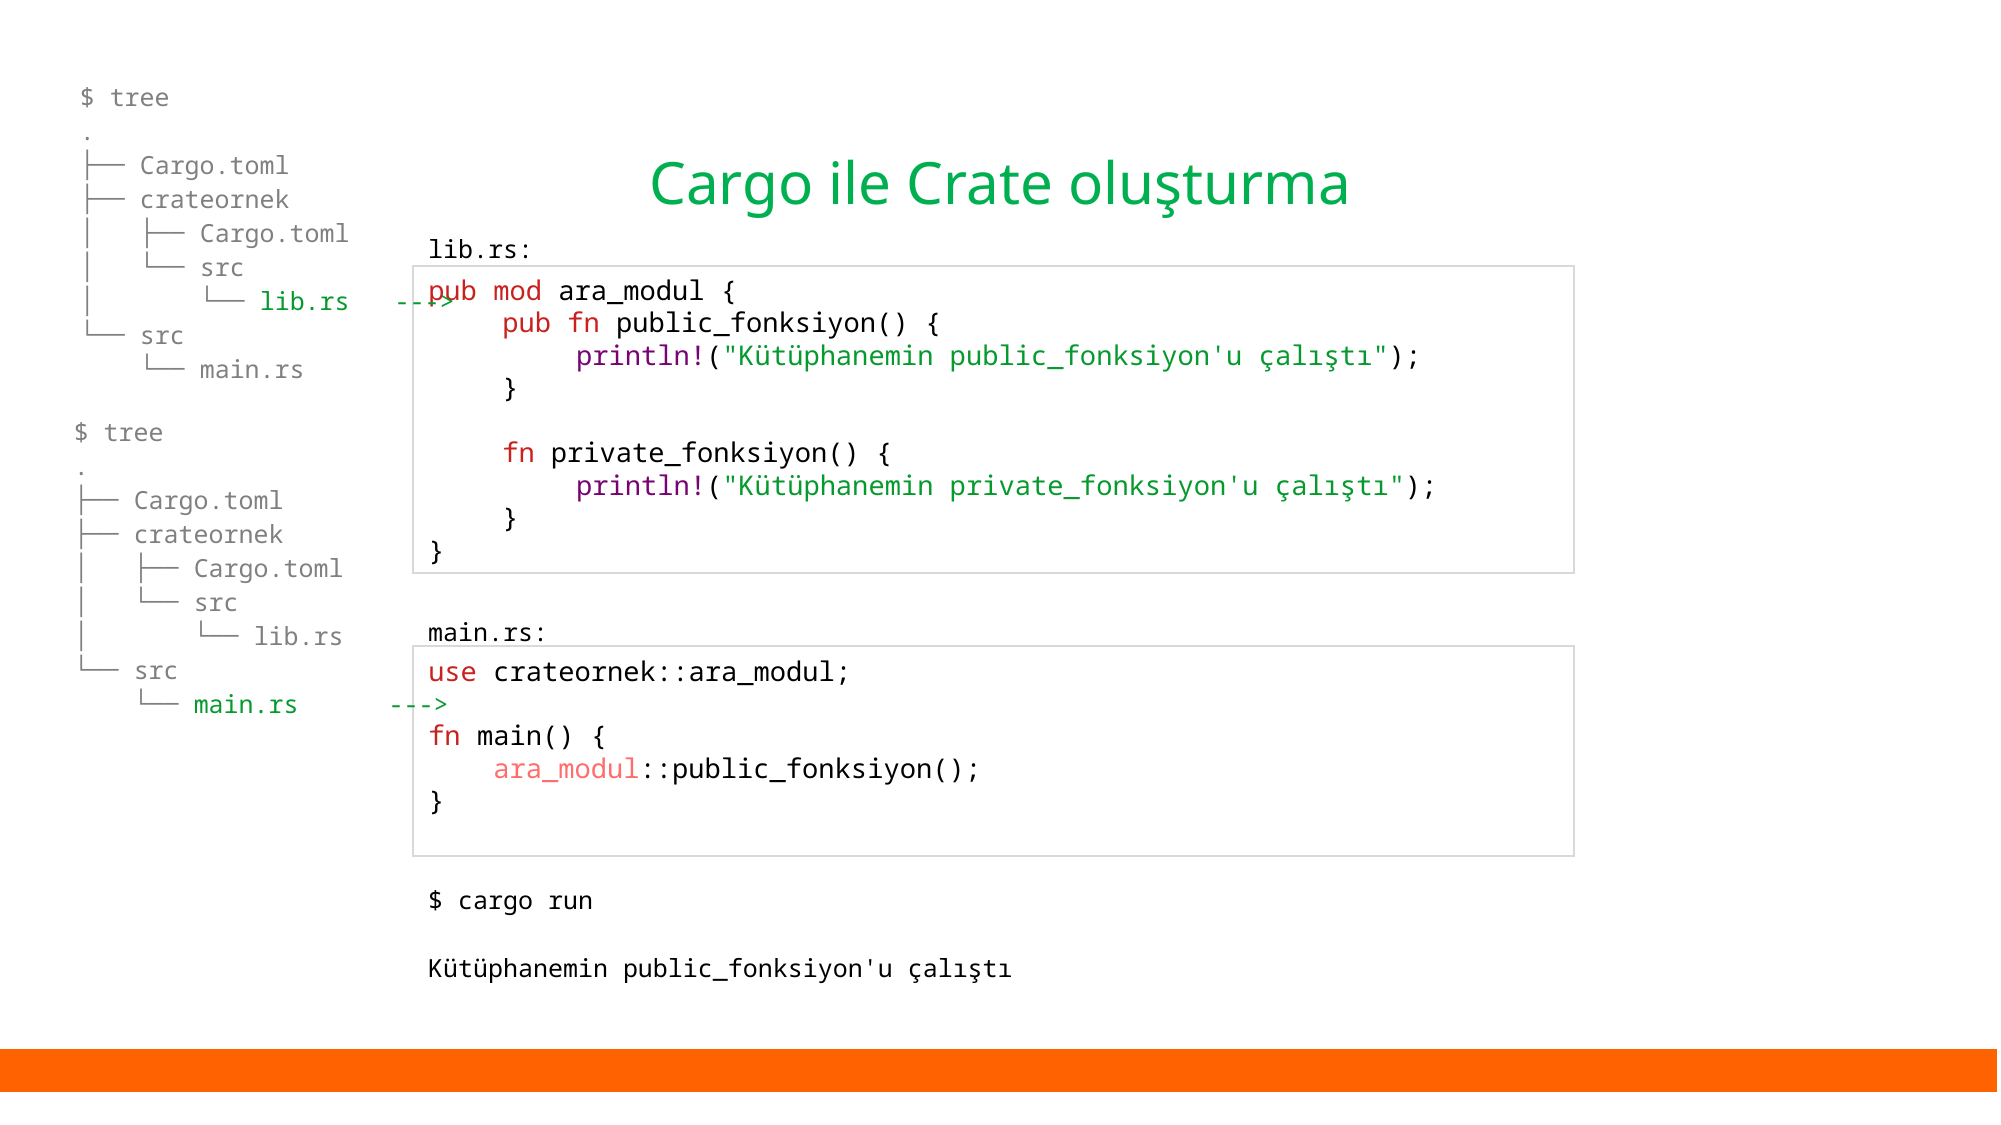

$ tree
.
├── Cargo.toml
├── crateornek
│   ├── Cargo.toml
│   └── src
│   └── lib.rs --->
└── src
 └── main.rs
# Cargo ile Crate oluşturma
lib.rs:
pub mod ara_modul {
	pub fn public_fonksiyon() {
		println!("Kütüphanemin public_fonksiyon'u çalıştı");
	}
	fn private_fonksiyon() {
		println!("Kütüphanemin private_fonksiyon'u çalıştı");
	}
}
$ tree
.
├── Cargo.toml
├── crateornek
│   ├── Cargo.toml
│   └── src
│   └── lib.rs
└── src
 └── main.rs --->
main.rs:
use crateornek::ara_modul;
fn main() {
 ara_modul::public_fonksiyon();
}
$ cargo run
Kütüphanemin public_fonksiyon'u çalıştı